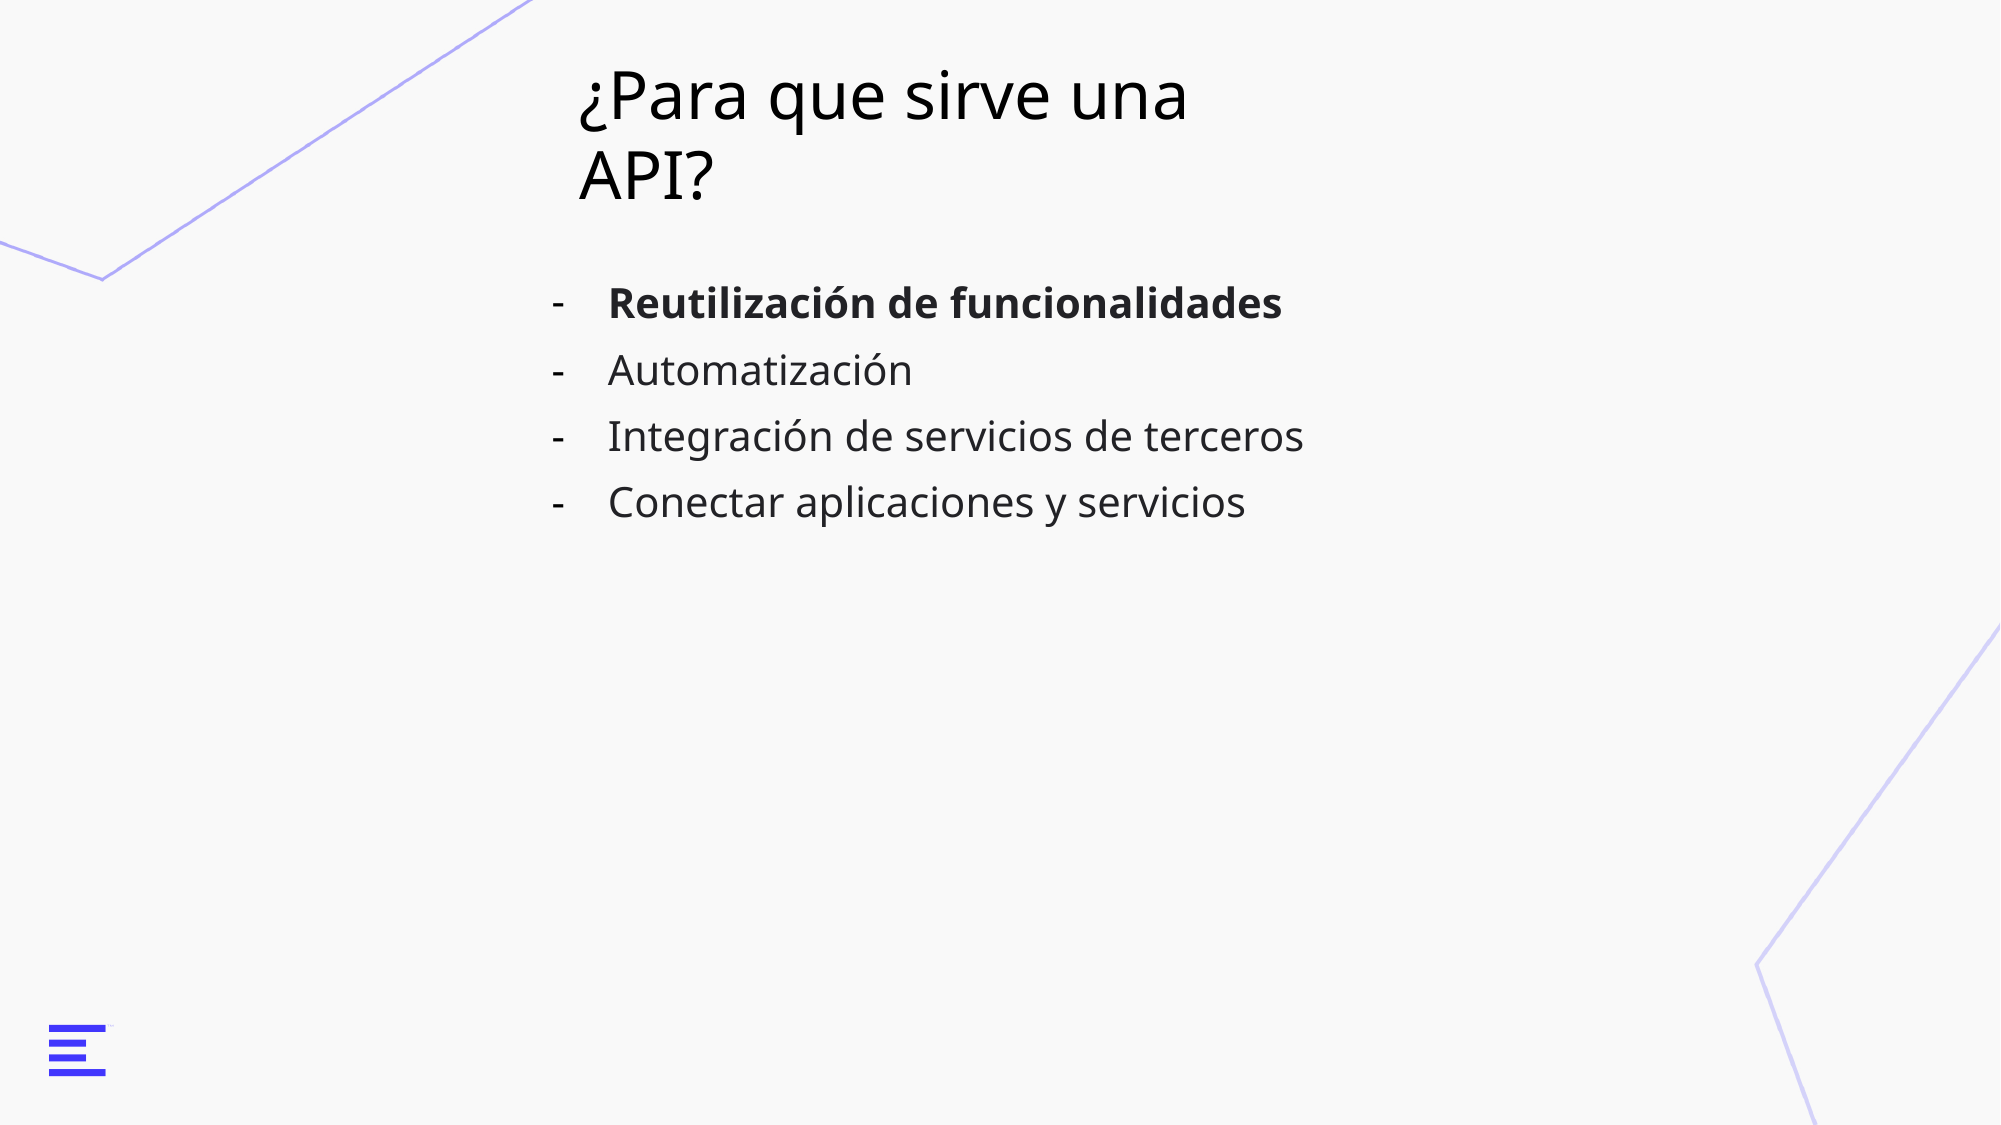

¿Para que sirve una API?
# Reutilización de funcionalidades
Automatización
Integración de servicios de terceros
Conectar aplicaciones y servicios